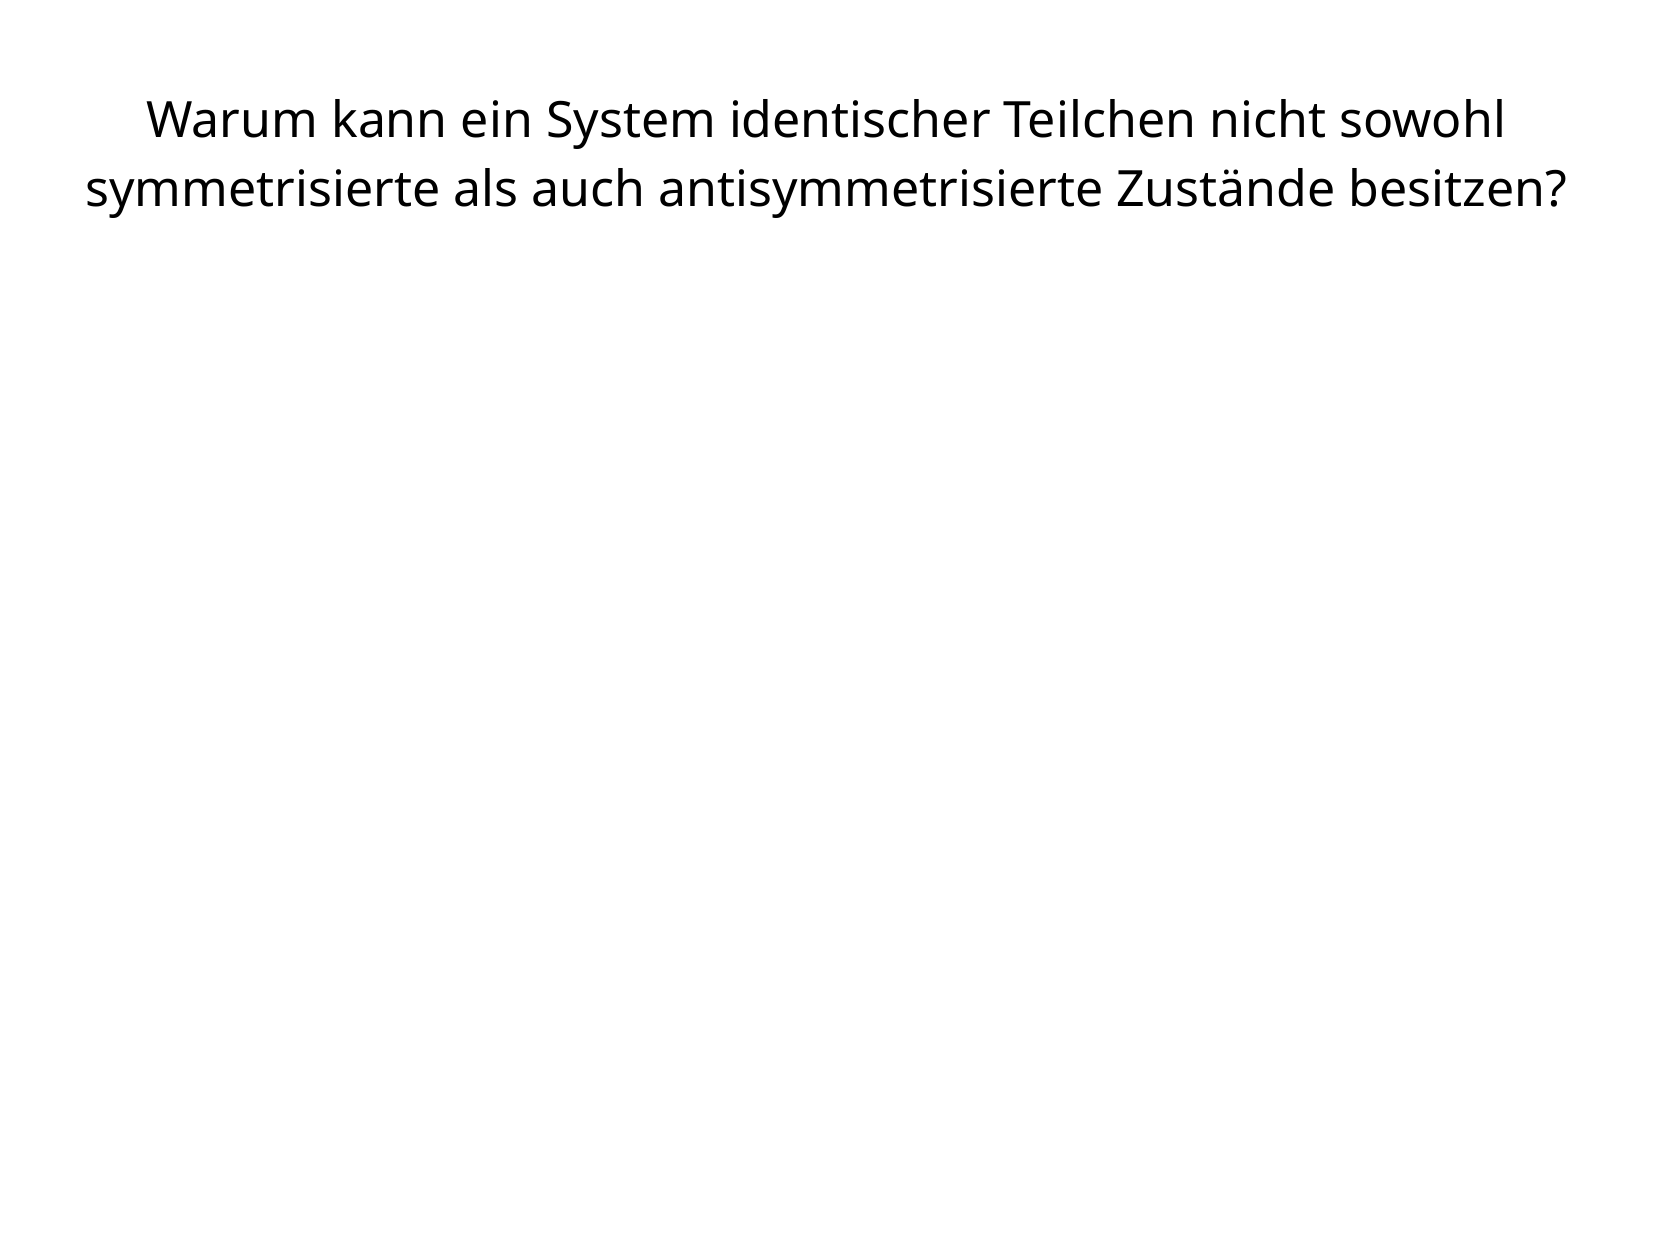

# Warum kann ein System identischer Teilchen nicht sowohl symmetrisierte als auch antisymmetrisierte Zustände besitzen?